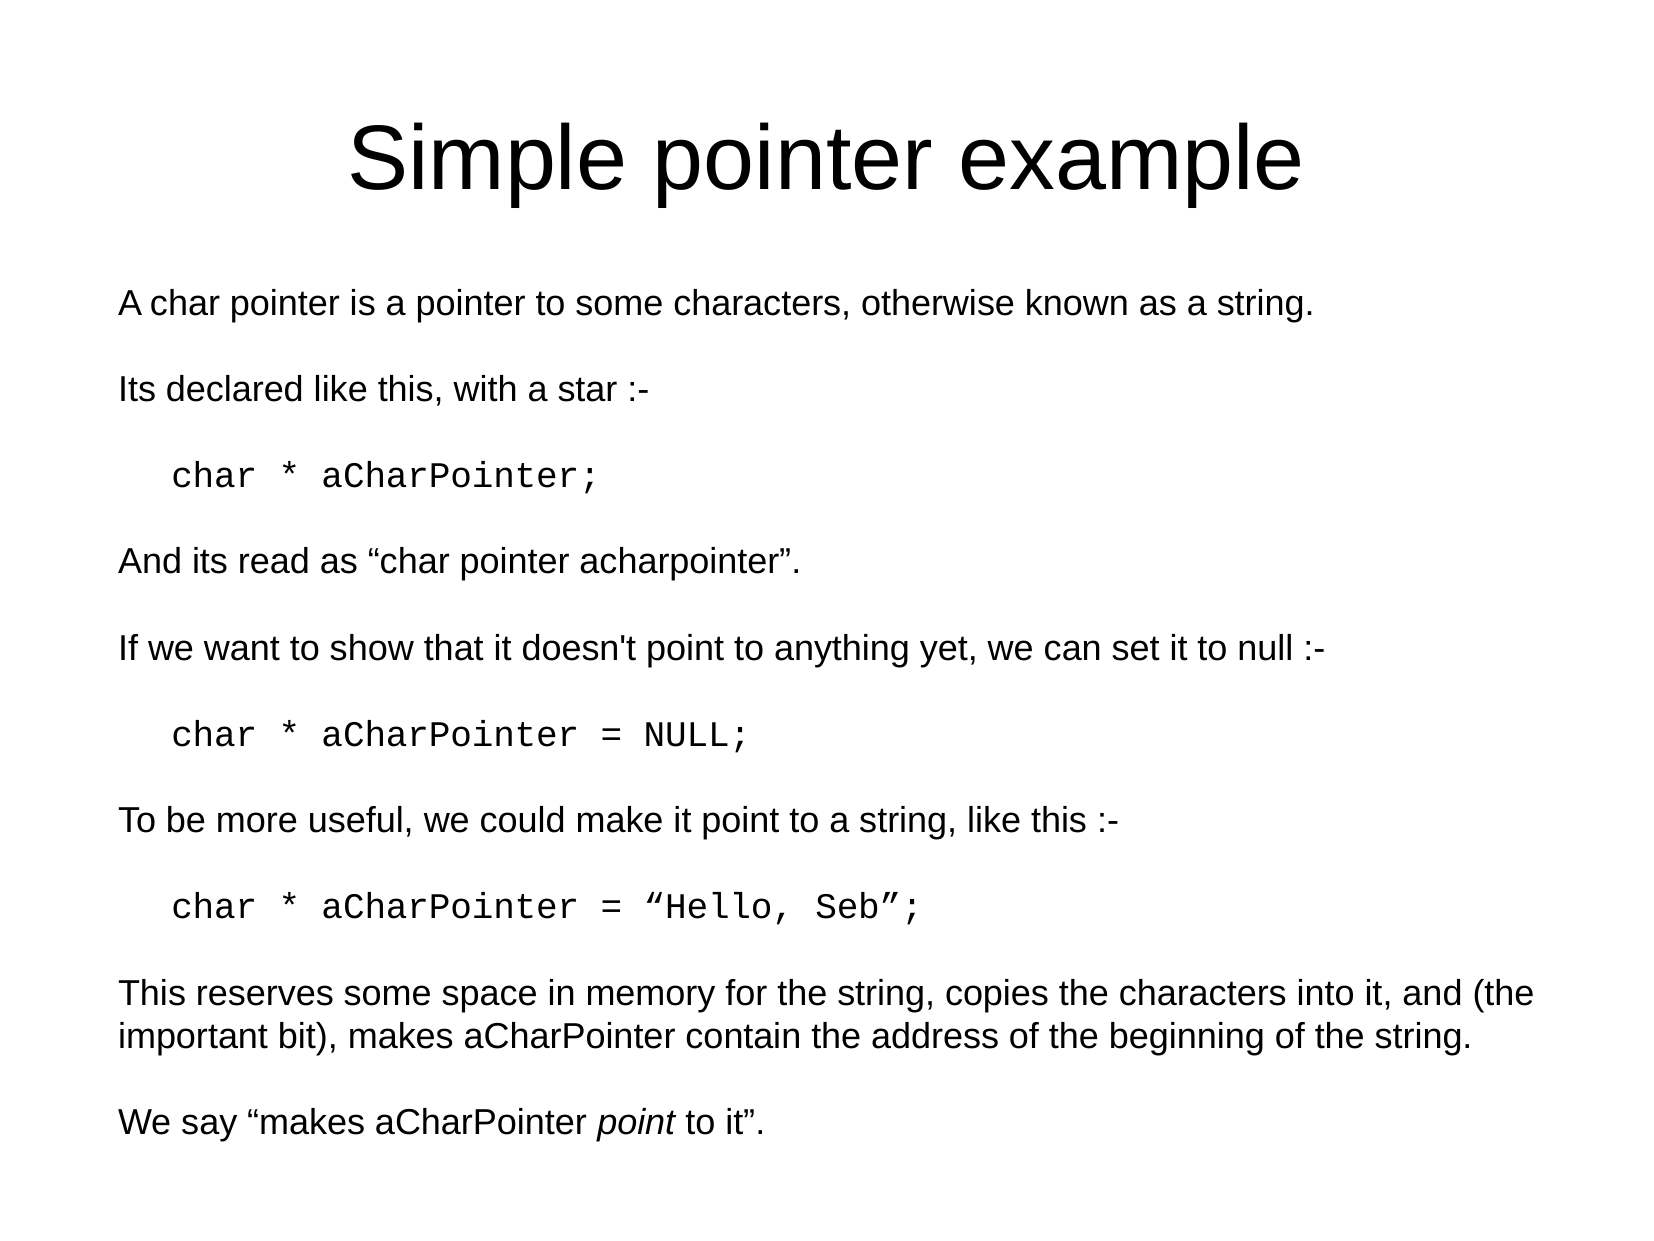

# Simple pointer example
A char pointer is a pointer to some characters, otherwise known as a string.
Its declared like this, with a star :-
	char * aCharPointer;
And its read as “char pointer acharpointer”.
If we want to show that it doesn't point to anything yet, we can set it to null :-
	char * aCharPointer = NULL;
To be more useful, we could make it point to a string, like this :-
	char * aCharPointer = “Hello, Seb”;
This reserves some space in memory for the string, copies the characters into it, and (the important bit), makes aCharPointer contain the address of the beginning of the string.
We say “makes aCharPointer point to it”.